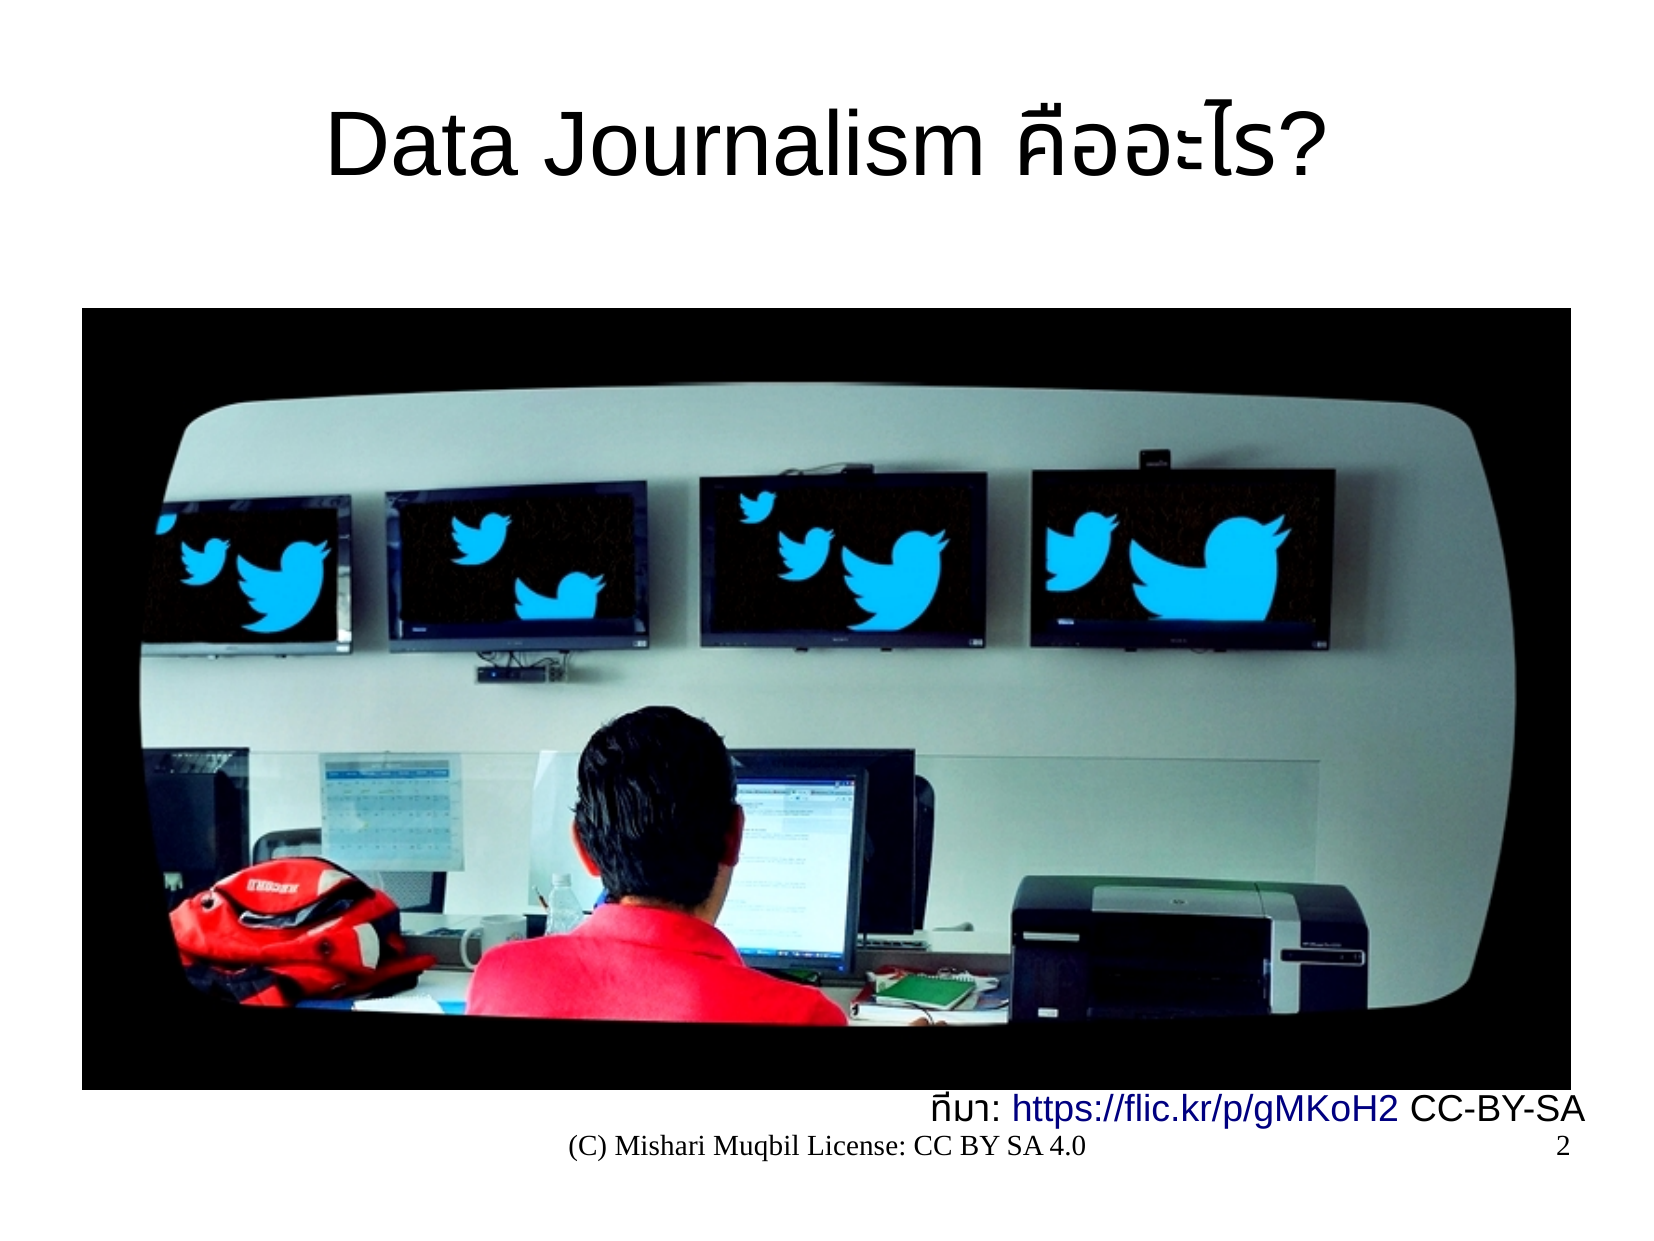

# Data Journalism คืออะไร?
ที่มา: https://flic.kr/p/gMKoH2 CC-BY-SA
(C) Mishari Muqbil License: CC BY SA 4.0
2